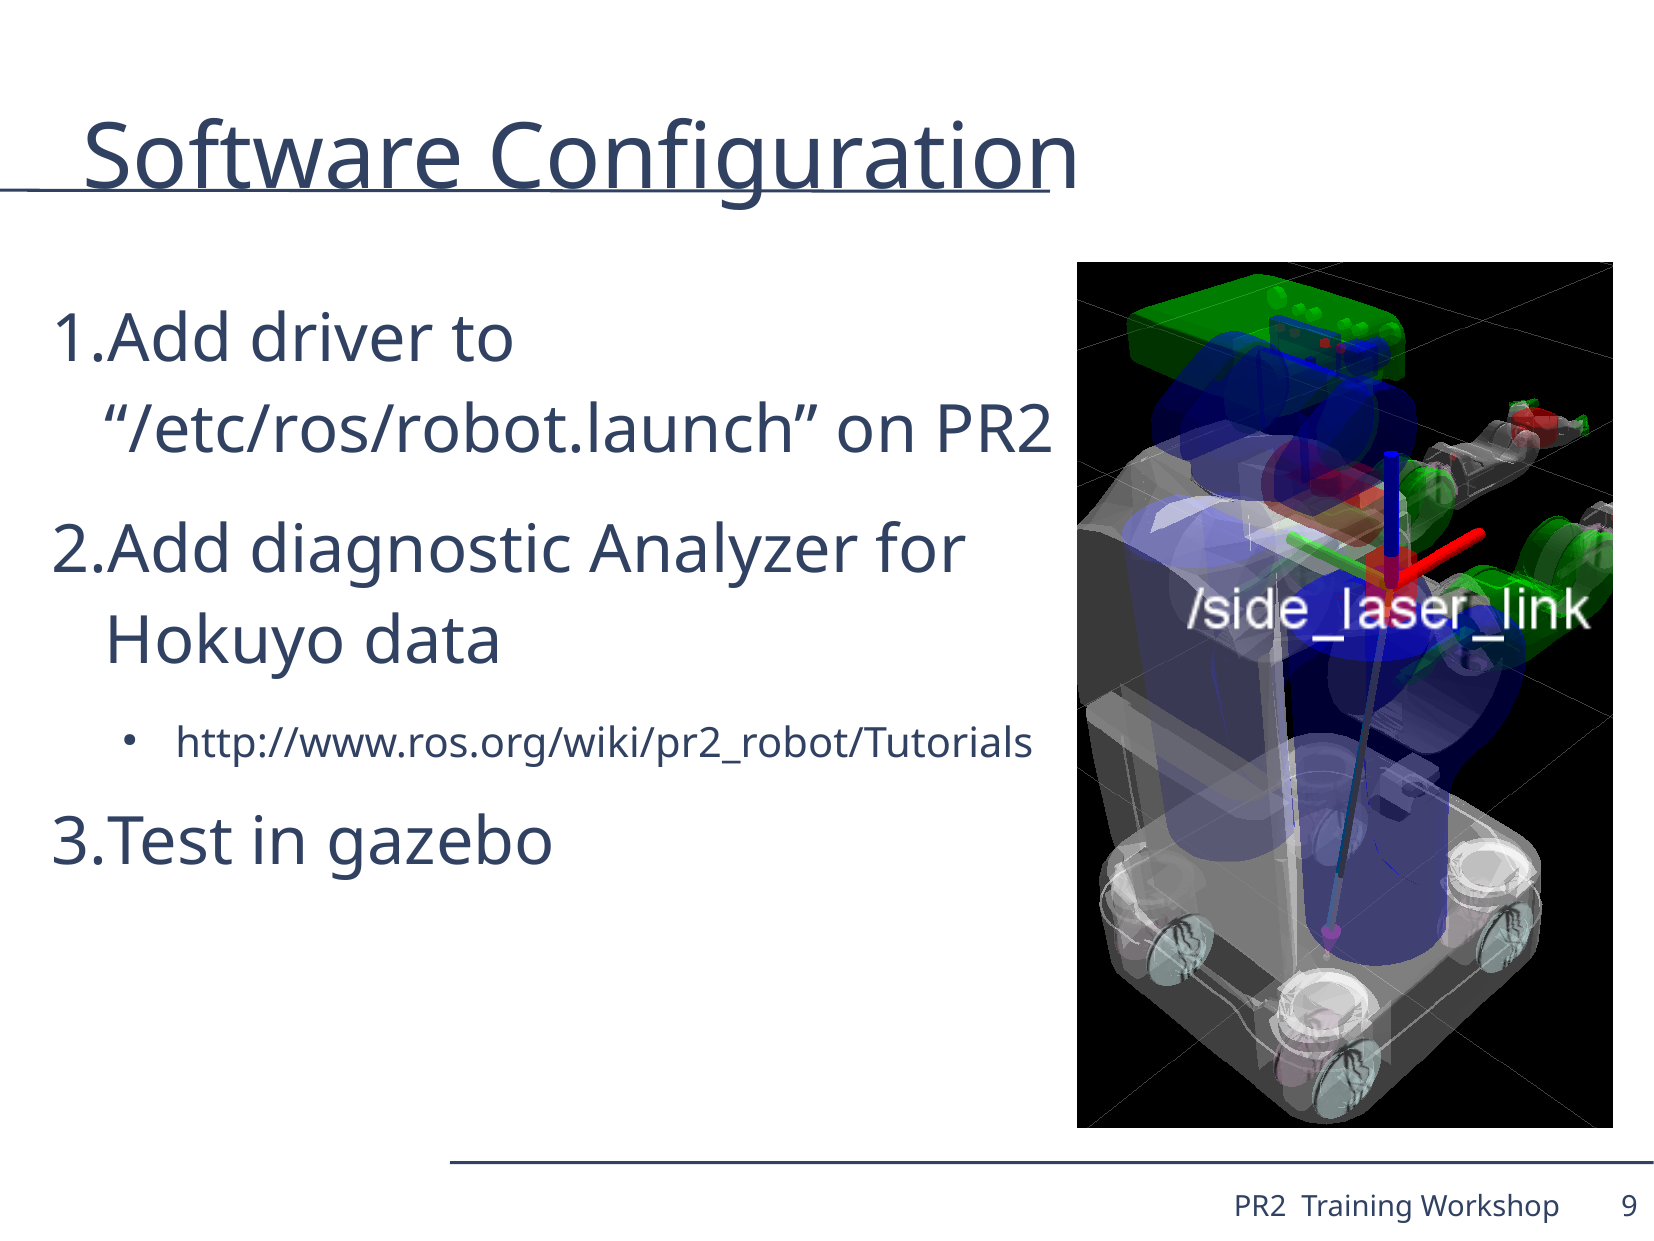

# Software Configuration
Add driver to “/etc/ros/robot.launch” on PR2
Add diagnostic Analyzer for Hokuyo data
http://www.ros.org/wiki/pr2_robot/Tutorials
Test in gazebo